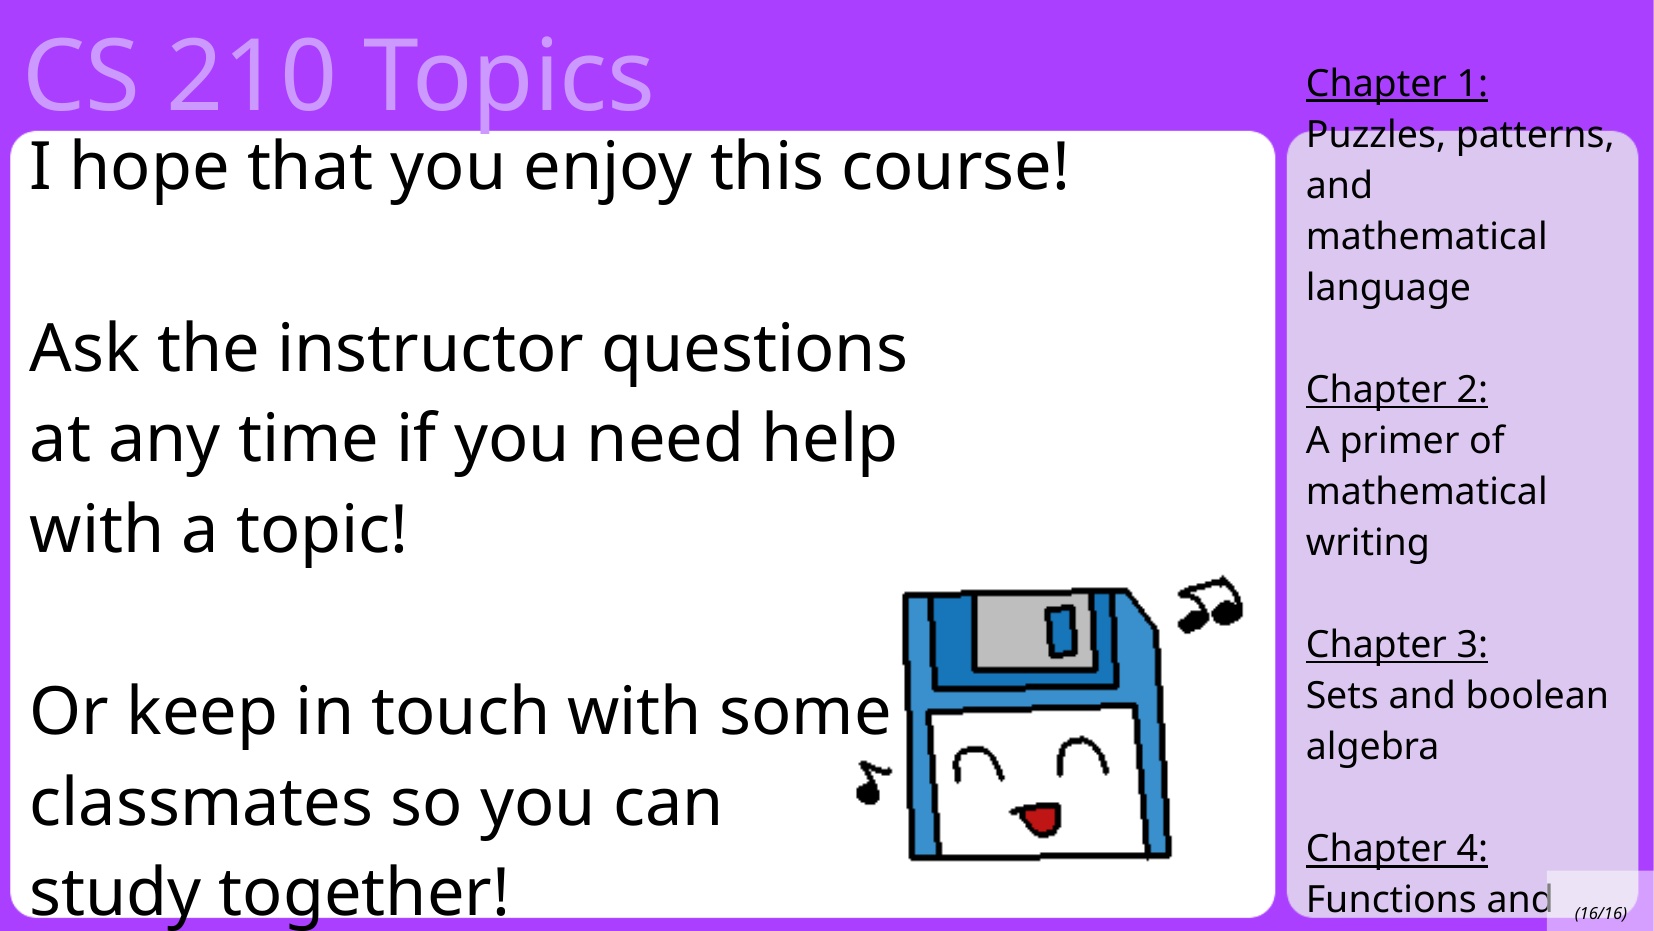

# CS 210 Topics
Chapter 1:
Puzzles, patterns, and mathematical language
Chapter 2:
A primer of mathematical writing
Chapter 3:
Sets and boolean algebra
Chapter 4: Functions and relations
I hope that you enjoy this course!
Ask the instructor questions
at any time if you need help
with a topic!
Or keep in touch with some
classmates so you can
study together!